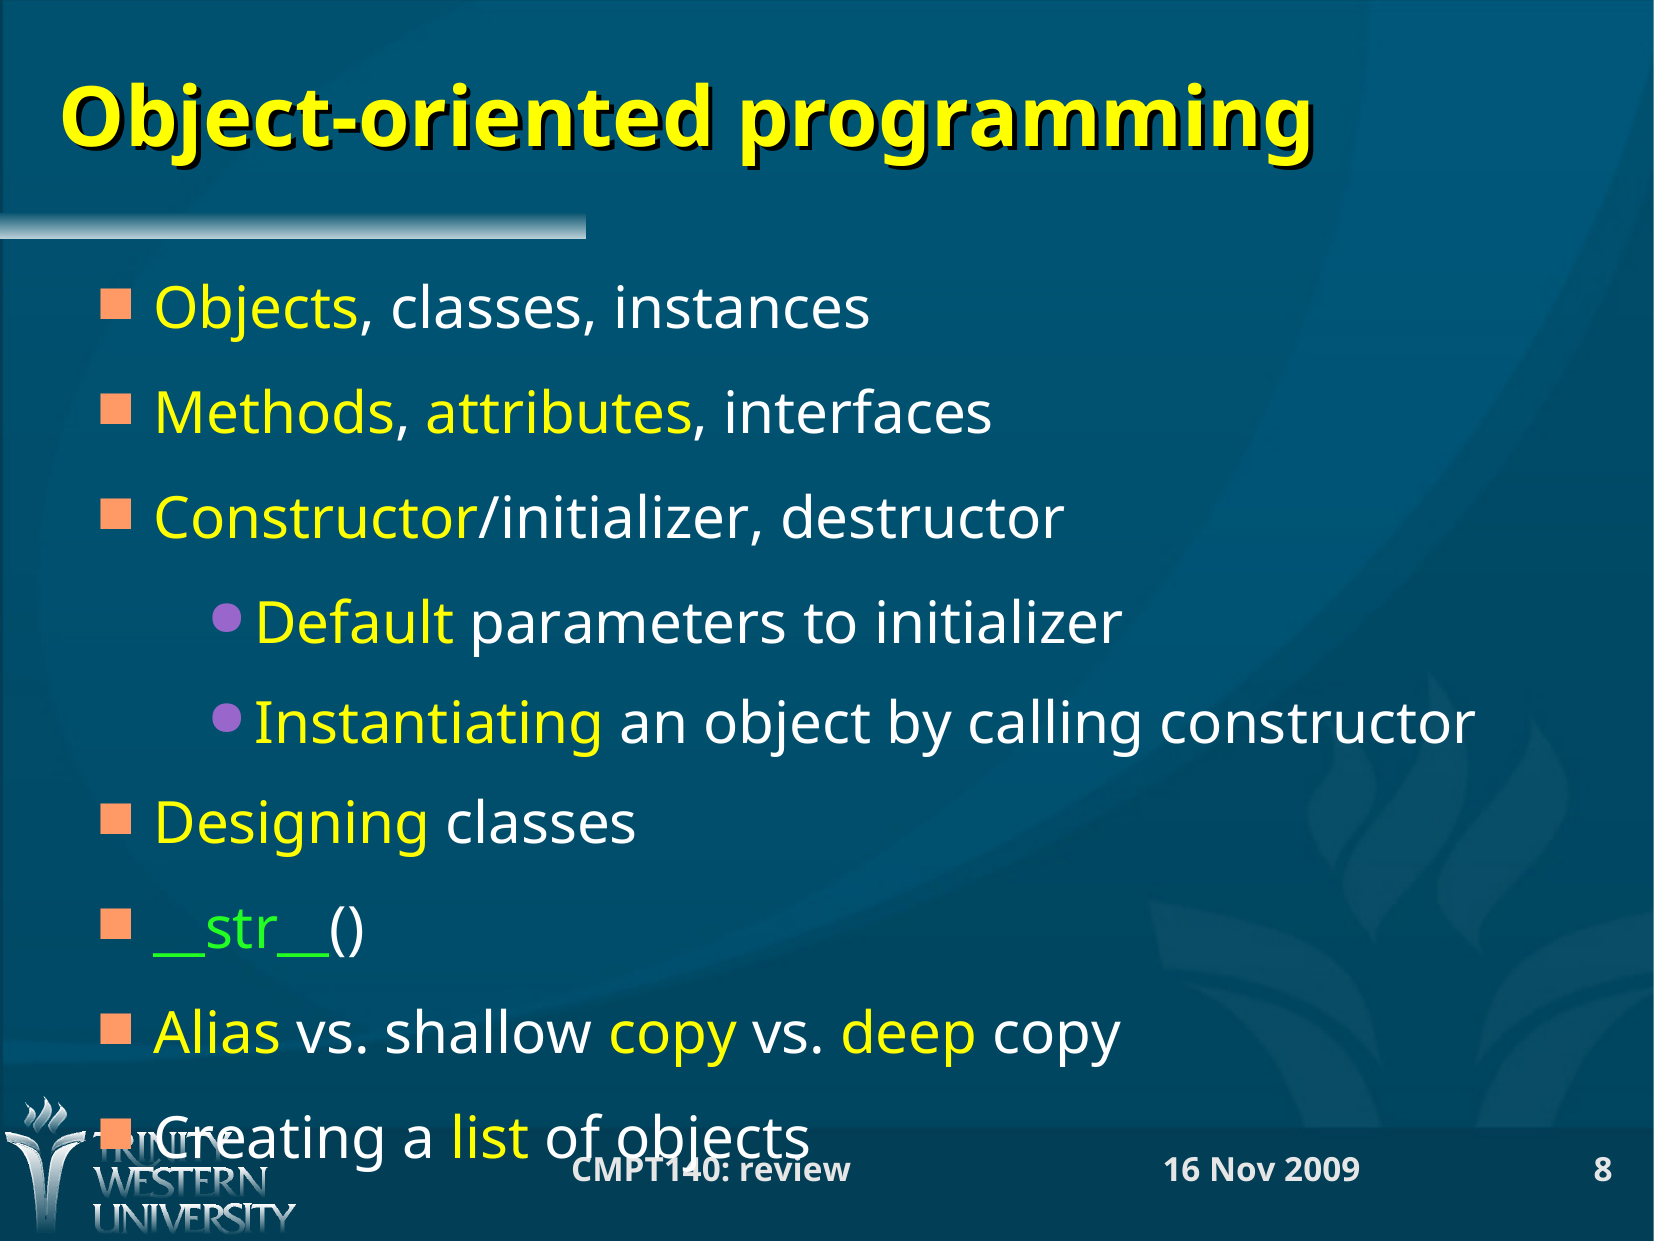

# Object-oriented programming
Objects, classes, instances
Methods, attributes, interfaces
Constructor/initializer, destructor
Default parameters to initializer
Instantiating an object by calling constructor
Designing classes
__str__()
Alias vs. shallow copy vs. deep copy
Creating a list of objects
CMPT140: review
16 Nov 2009
8